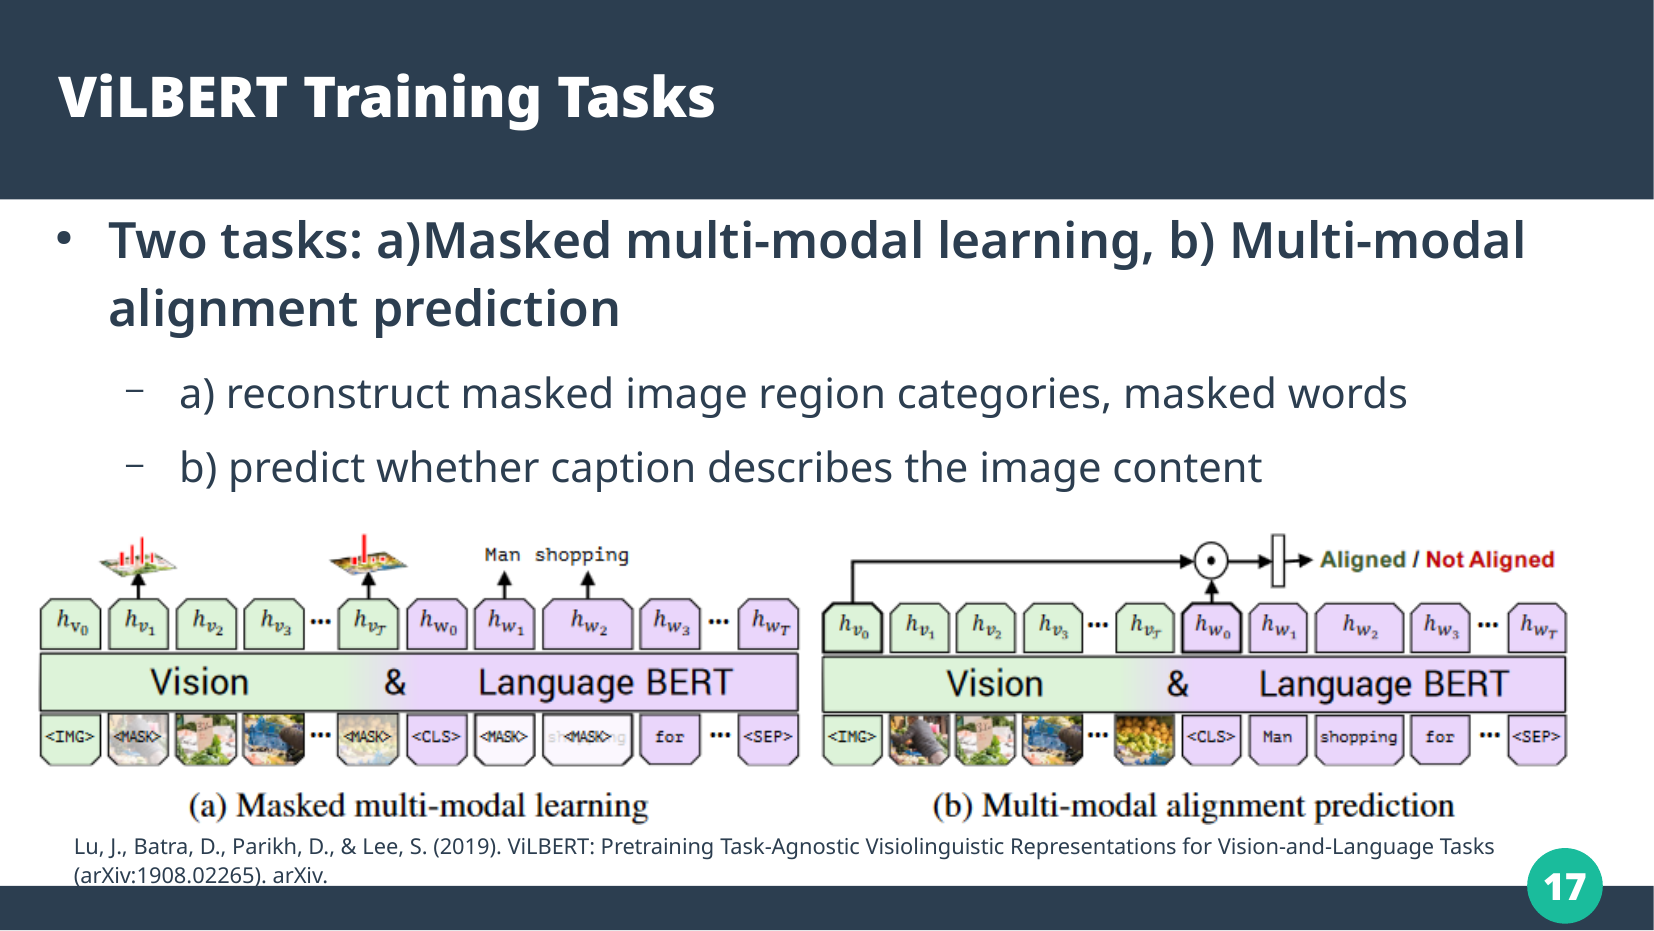

# ViLBERT Training Tasks
Two tasks: a)Masked multi-modal learning, b) Multi-modal alignment prediction
a) reconstruct masked image region categories, masked words
b) predict whether caption describes the image content
Lu, J., Batra, D., Parikh, D., & Lee, S. (2019). ViLBERT: Pretraining Task-Agnostic Visiolinguistic Representations for Vision-and-Language Tasks (arXiv:1908.02265). arXiv.